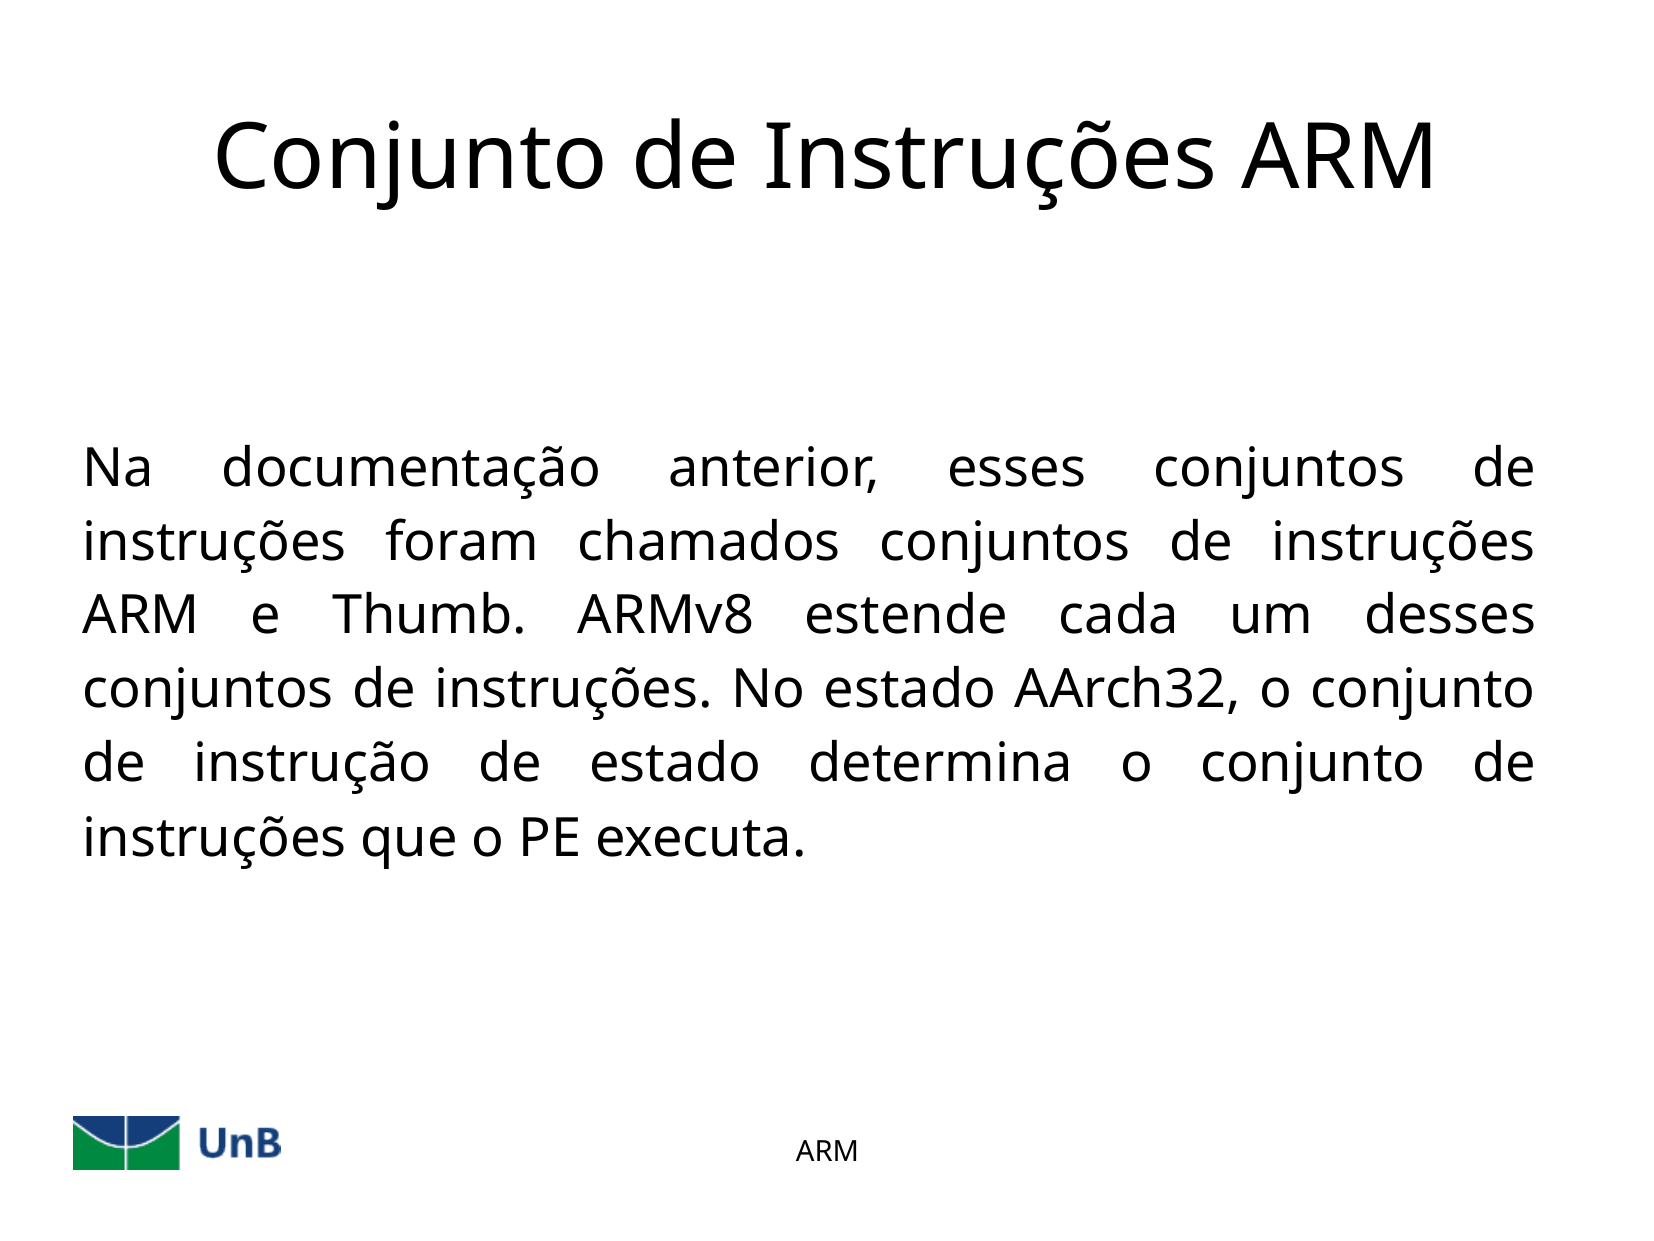

# Conjunto de Instruções ARM
Na documentação anterior, esses conjuntos de instruções foram chamados conjuntos de instruções ARM e Thumb. ARMv8 estende cada um desses conjuntos de instruções. No estado AArch32, o conjunto de instrução de estado determina o conjunto de instruções que o PE executa.
ARM